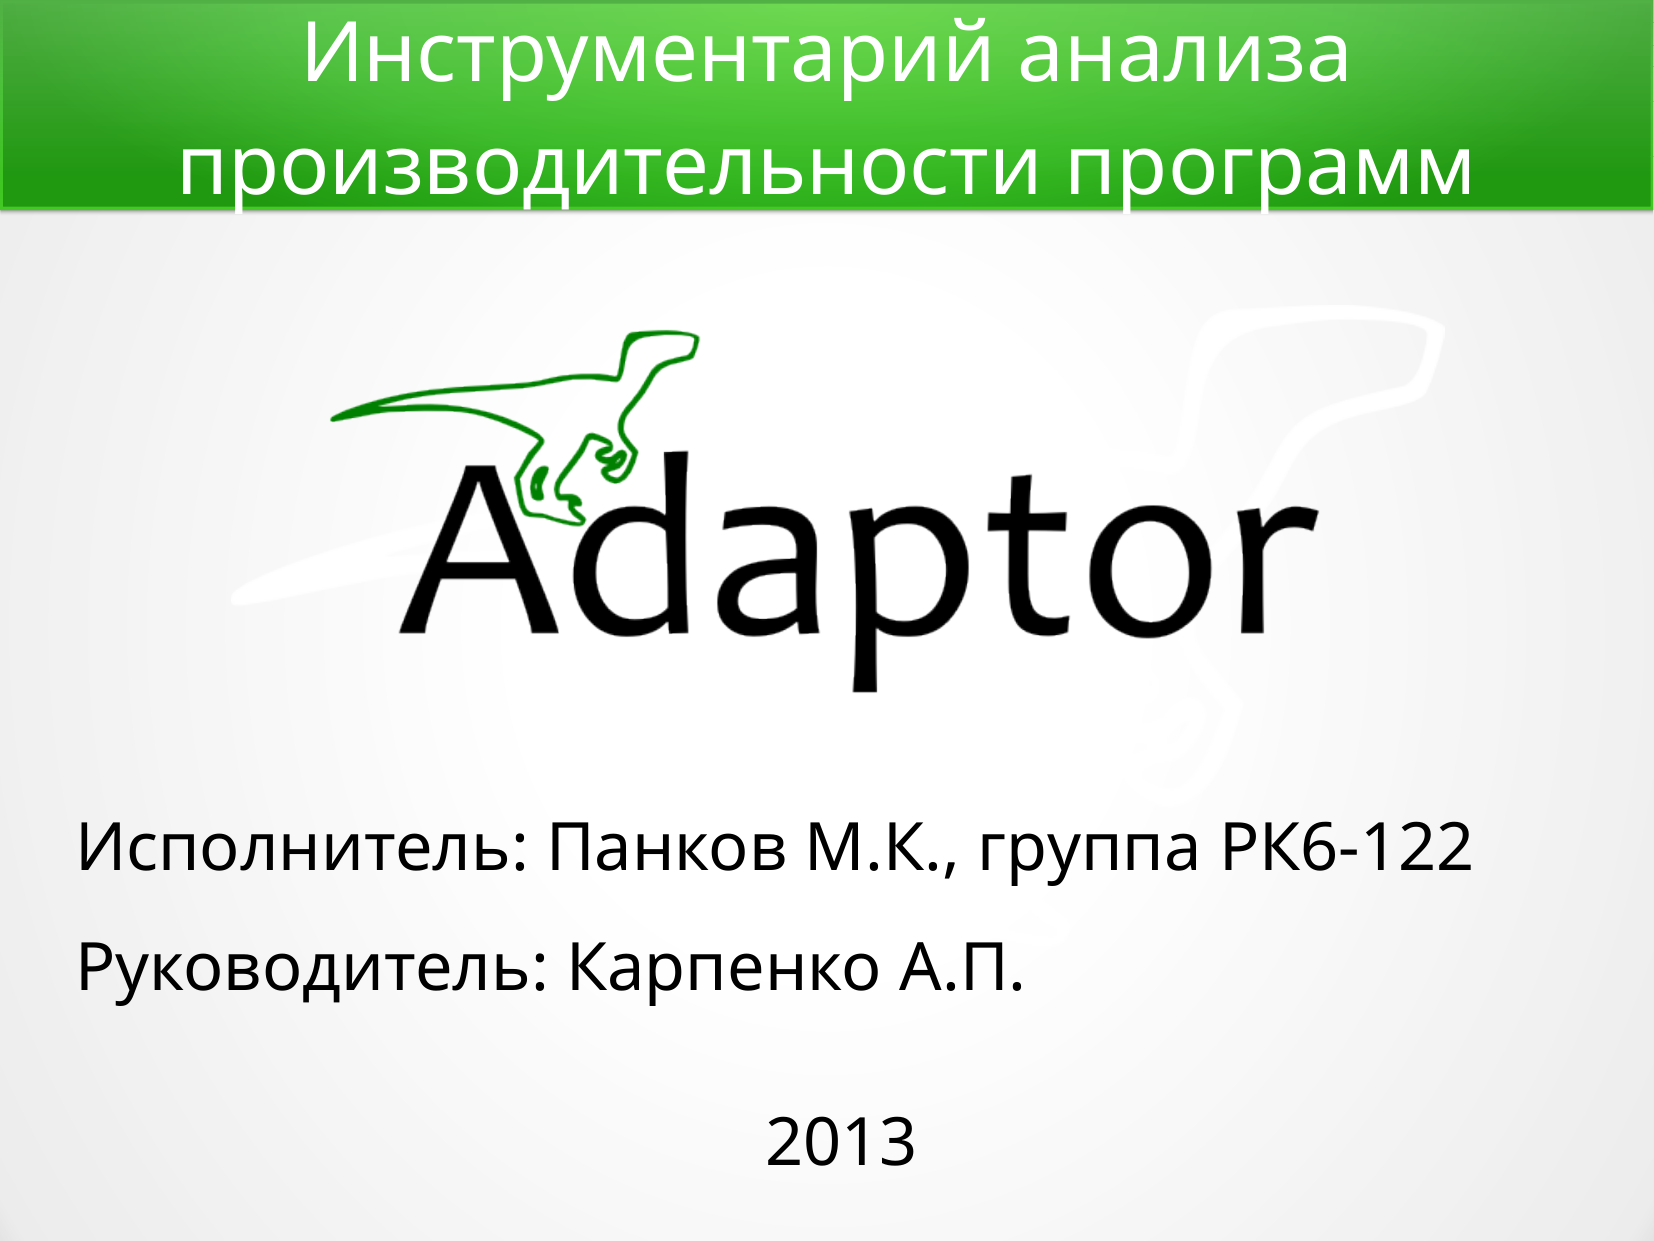

# Инструментарий анализа производительности программ
Исполнитель: Панков М.К., группа РК6‑122
Руководитель: Карпенко А.П.
2013